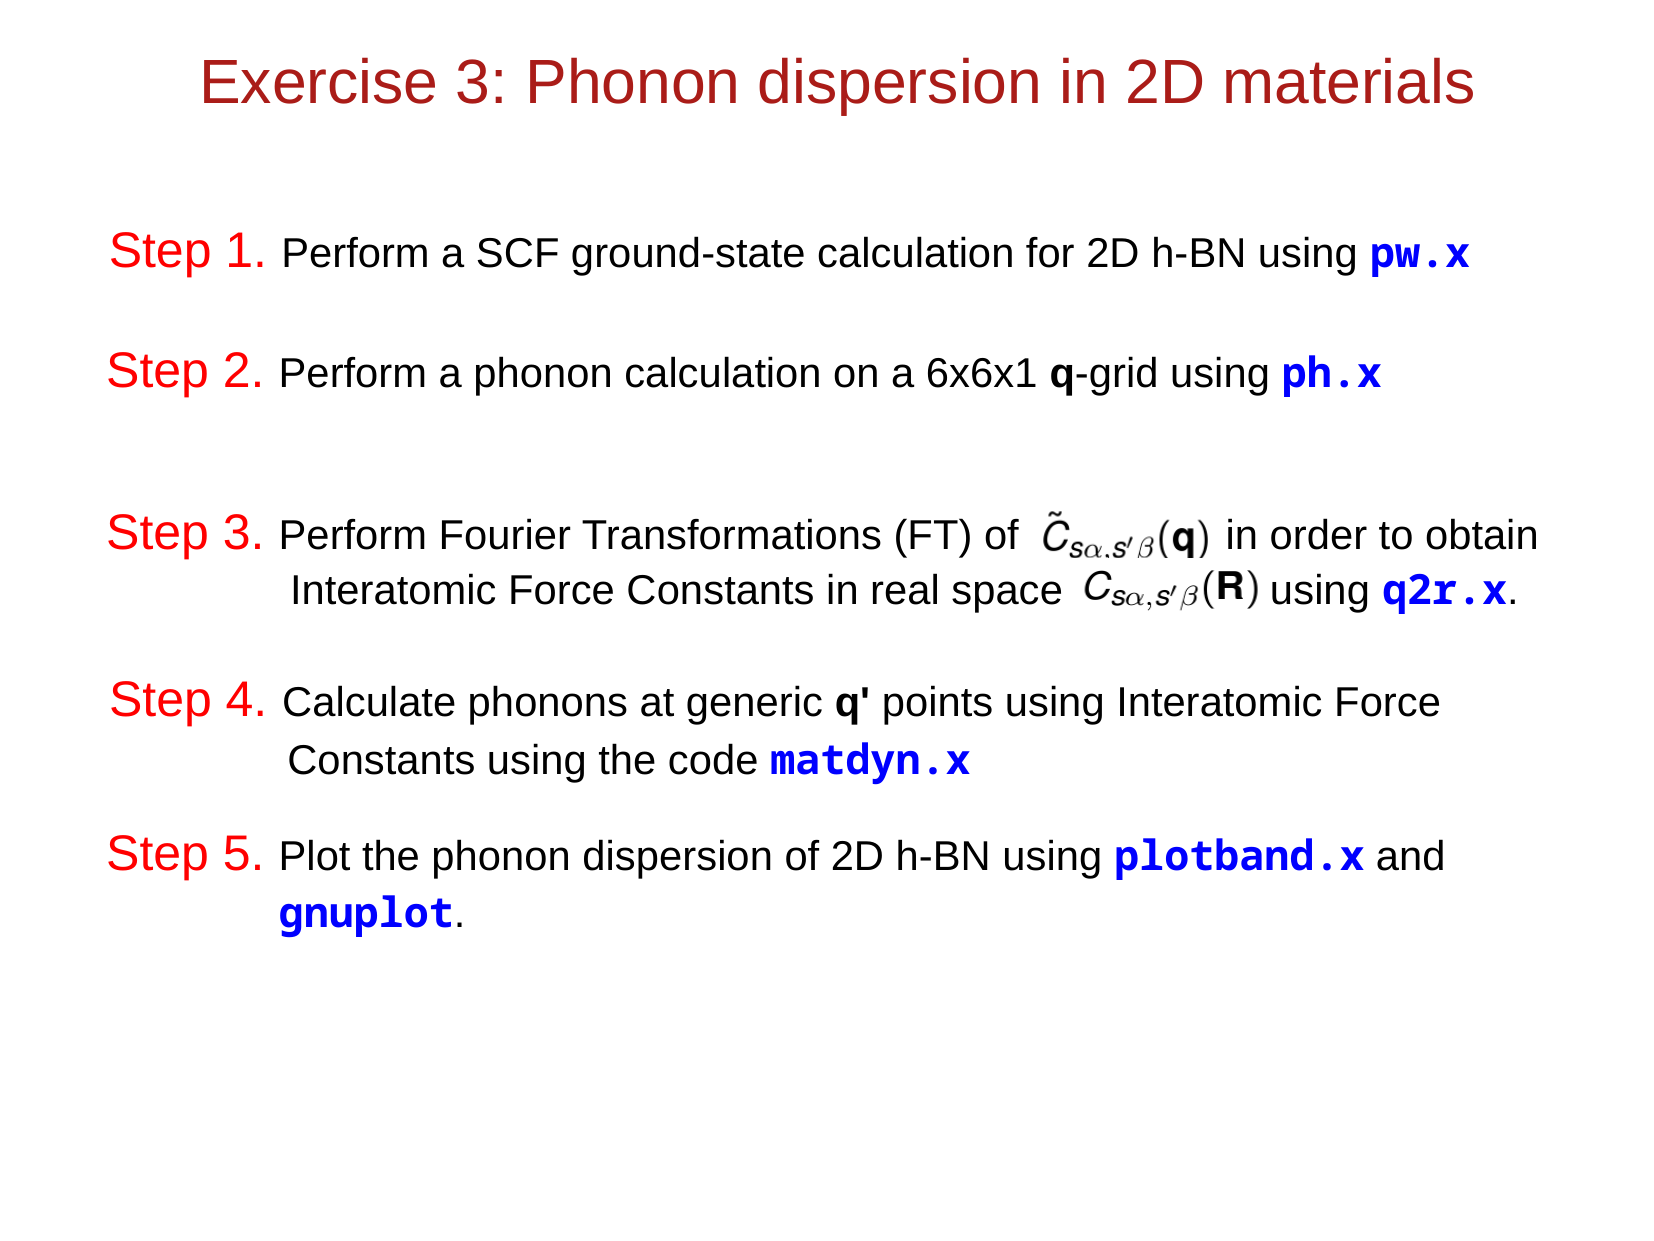

# Exercise 3: Phonon dispersion in 2D materials
Step 1. Perform a SCF ground-state calculation for 2D h-BN using pw.x
Step 2. Perform a phonon calculation on a 6x6x1 q-grid using ph.x
Step 3. Perform Fourier Transformations (FT) of in order to obtain Interatomic Force Constants in real space using q2r.x.
 Step 4. Calculate phonons at generic q' points using Interatomic Force Constants using the code matdyn.x
Step 5. Plot the phonon dispersion of 2D h-BN using plotband.x and gnuplot.